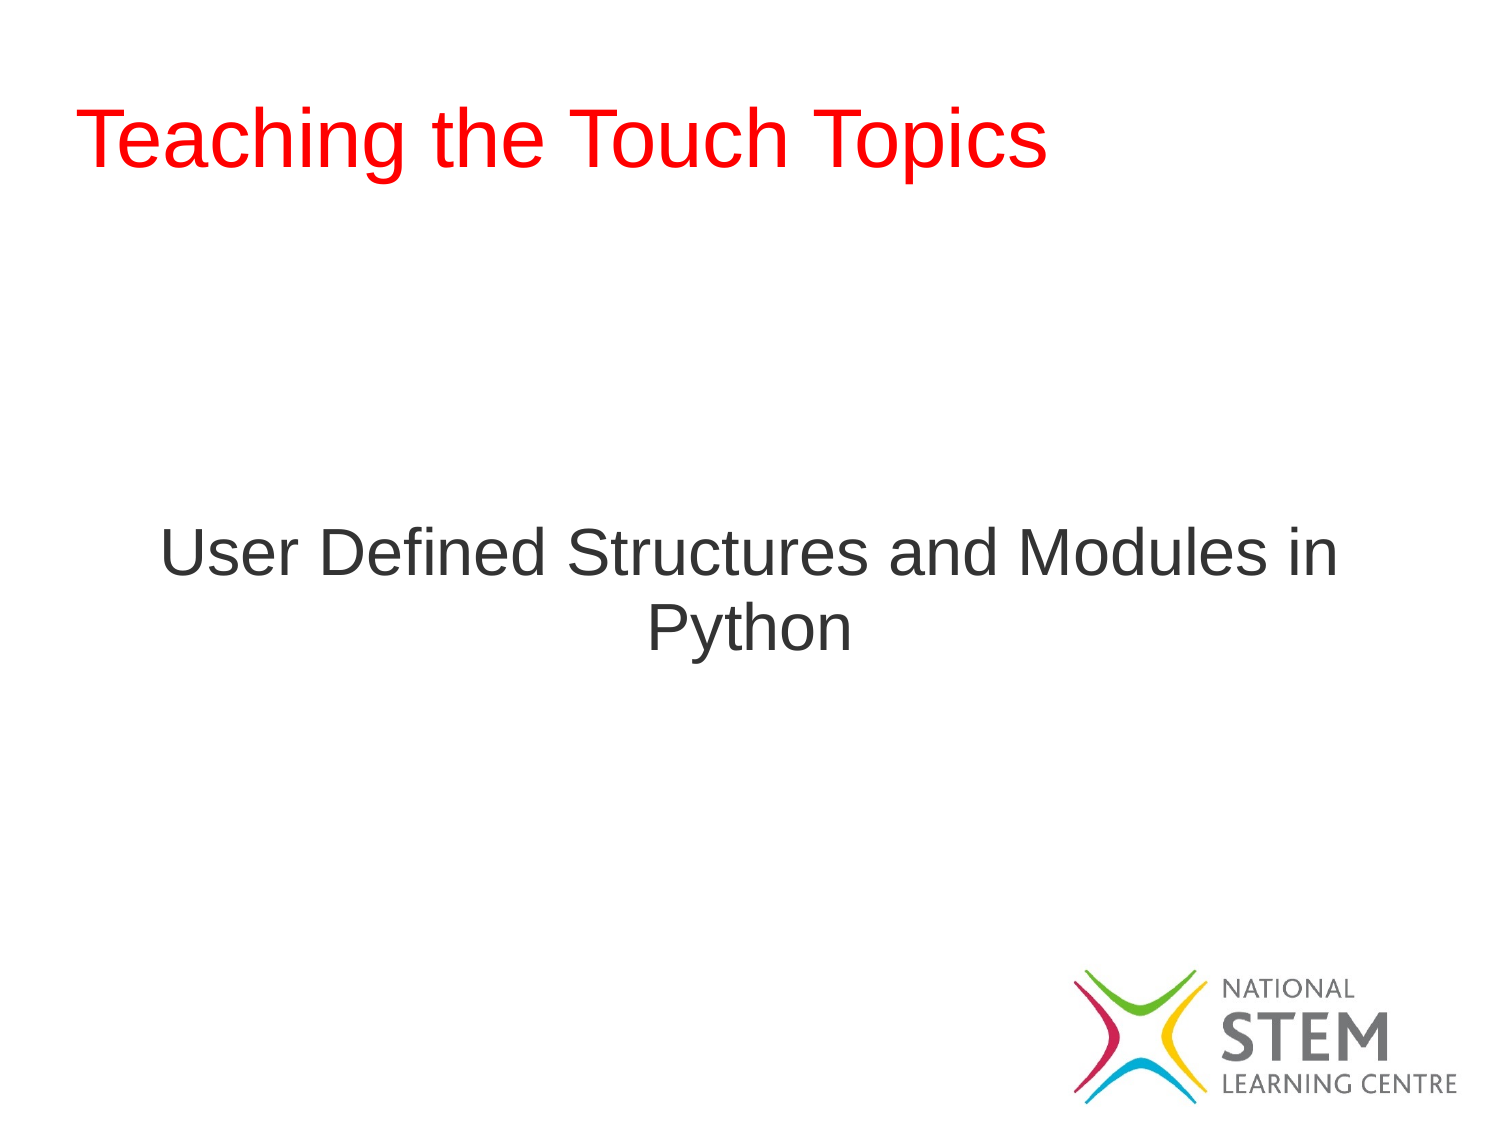

# Teaching the Touch Topics
User Defined Structures and Modules in Python